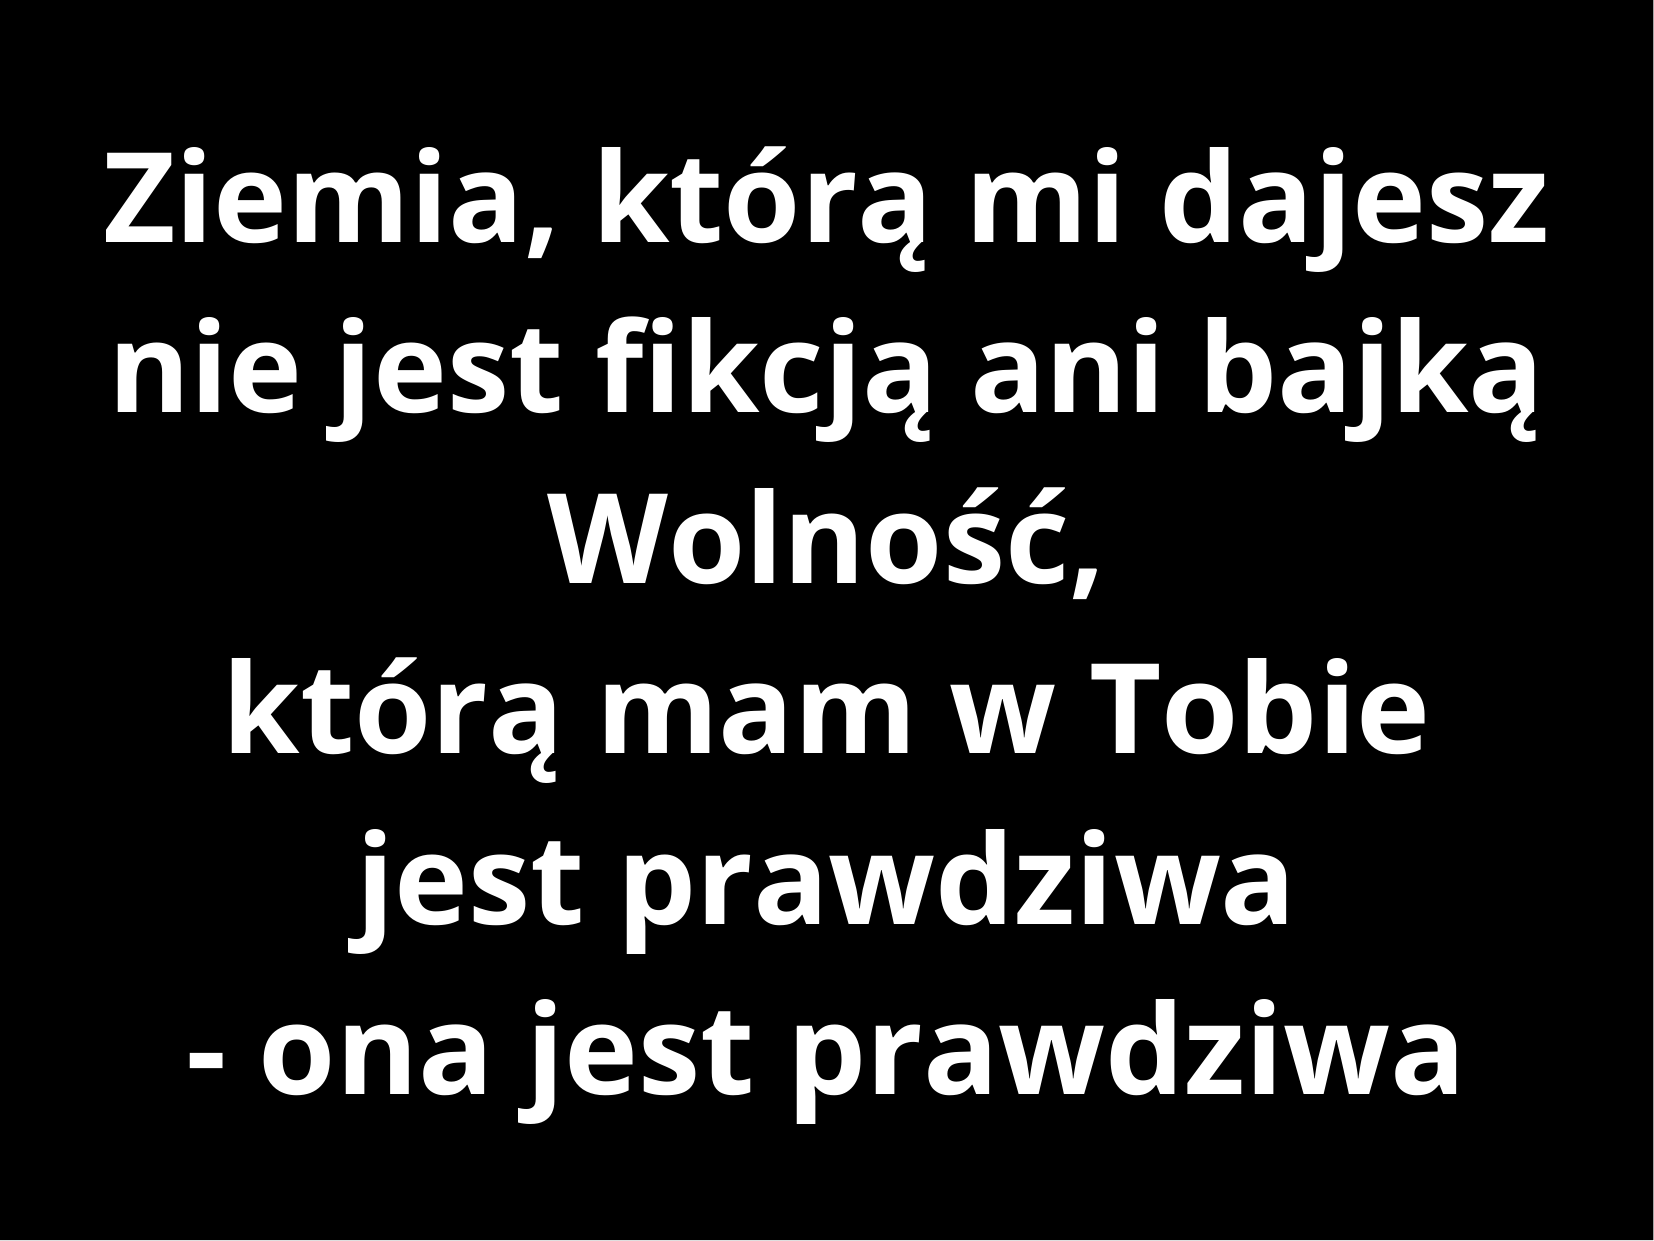

# Ziemia, którą mi dajesz nie jest fikcją ani bajką Wolność, którą mam w Tobie jest prawdziwa - ona jest prawdziwa